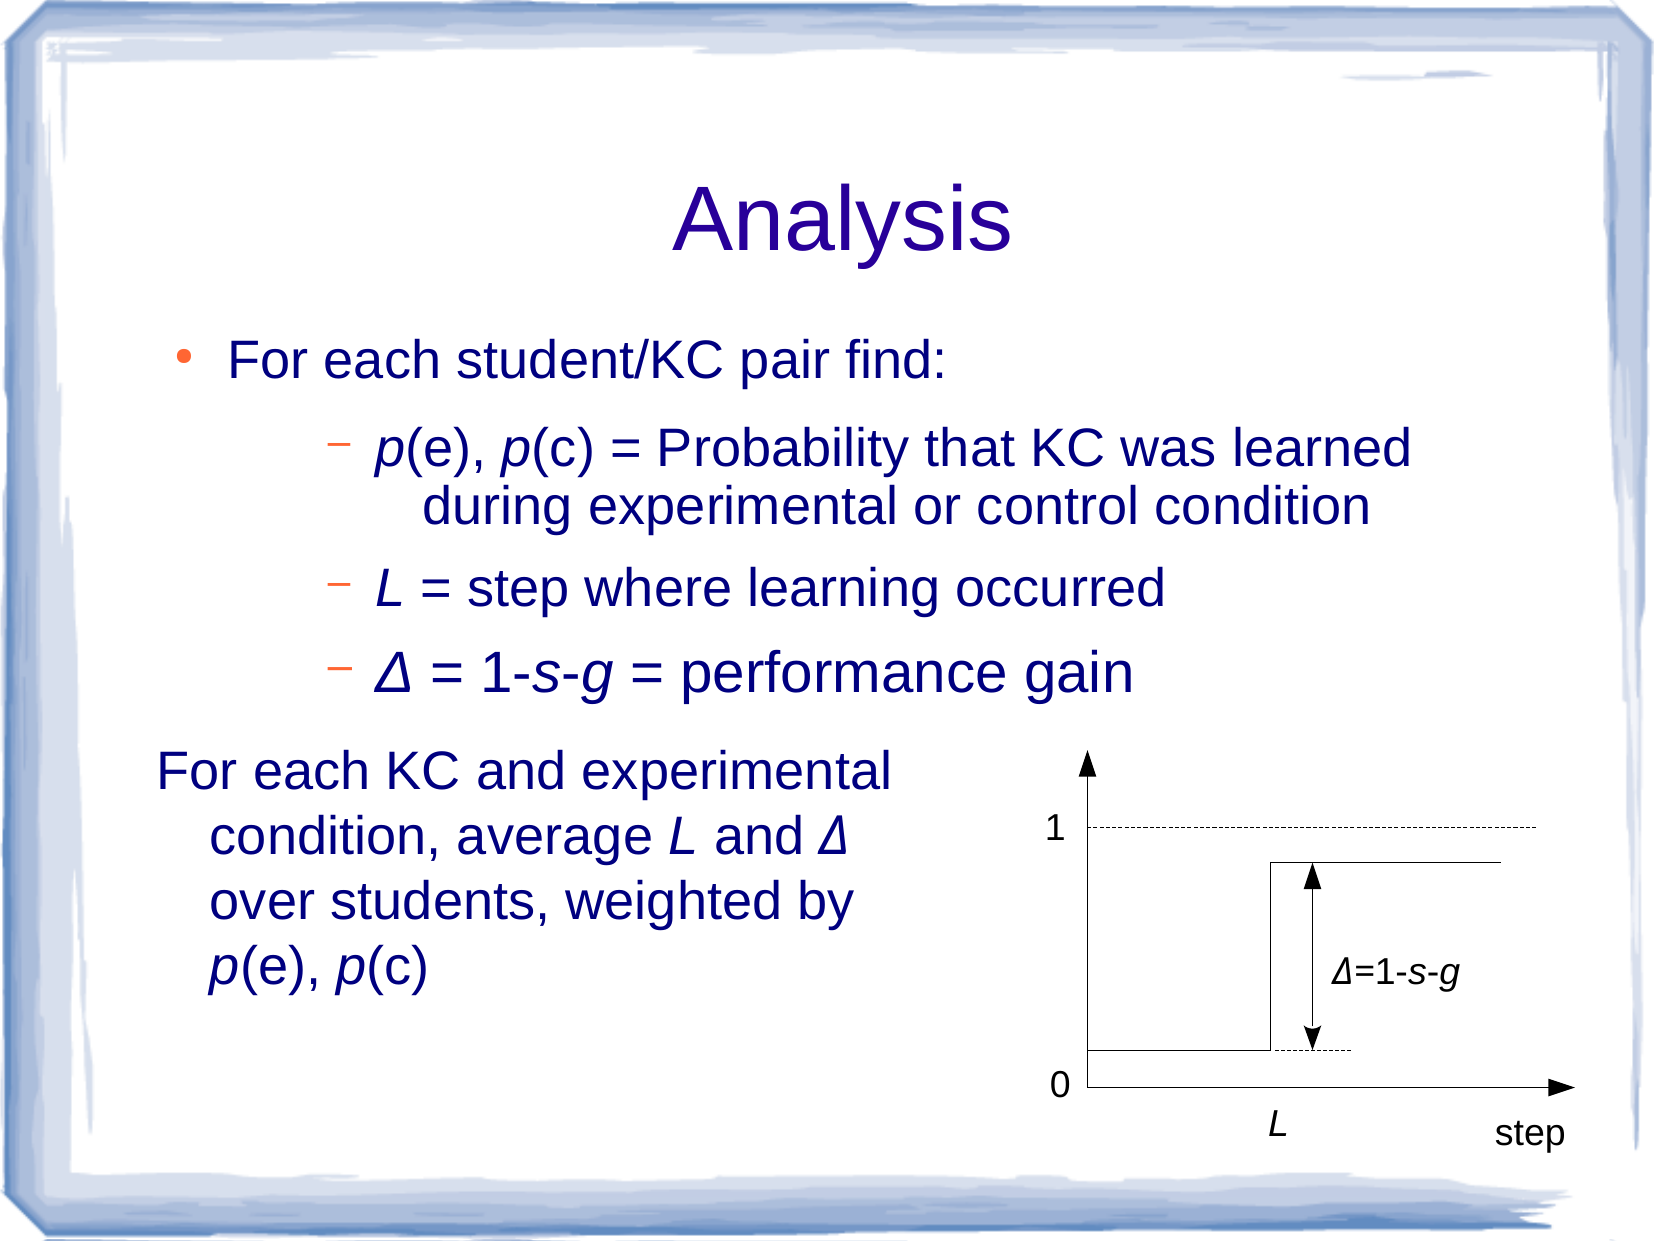

# Analysis
For each student/KC pair find:
p(e), p(c) = Probability that KC was learned during experimental or control condition
L = step where learning occurred
Δ = 1-s-g = performance gain
For each KC and experimental condition, average L and Δ over students, weighted by p(e), p(c)
1
Δ=1-s-g
0
L
step